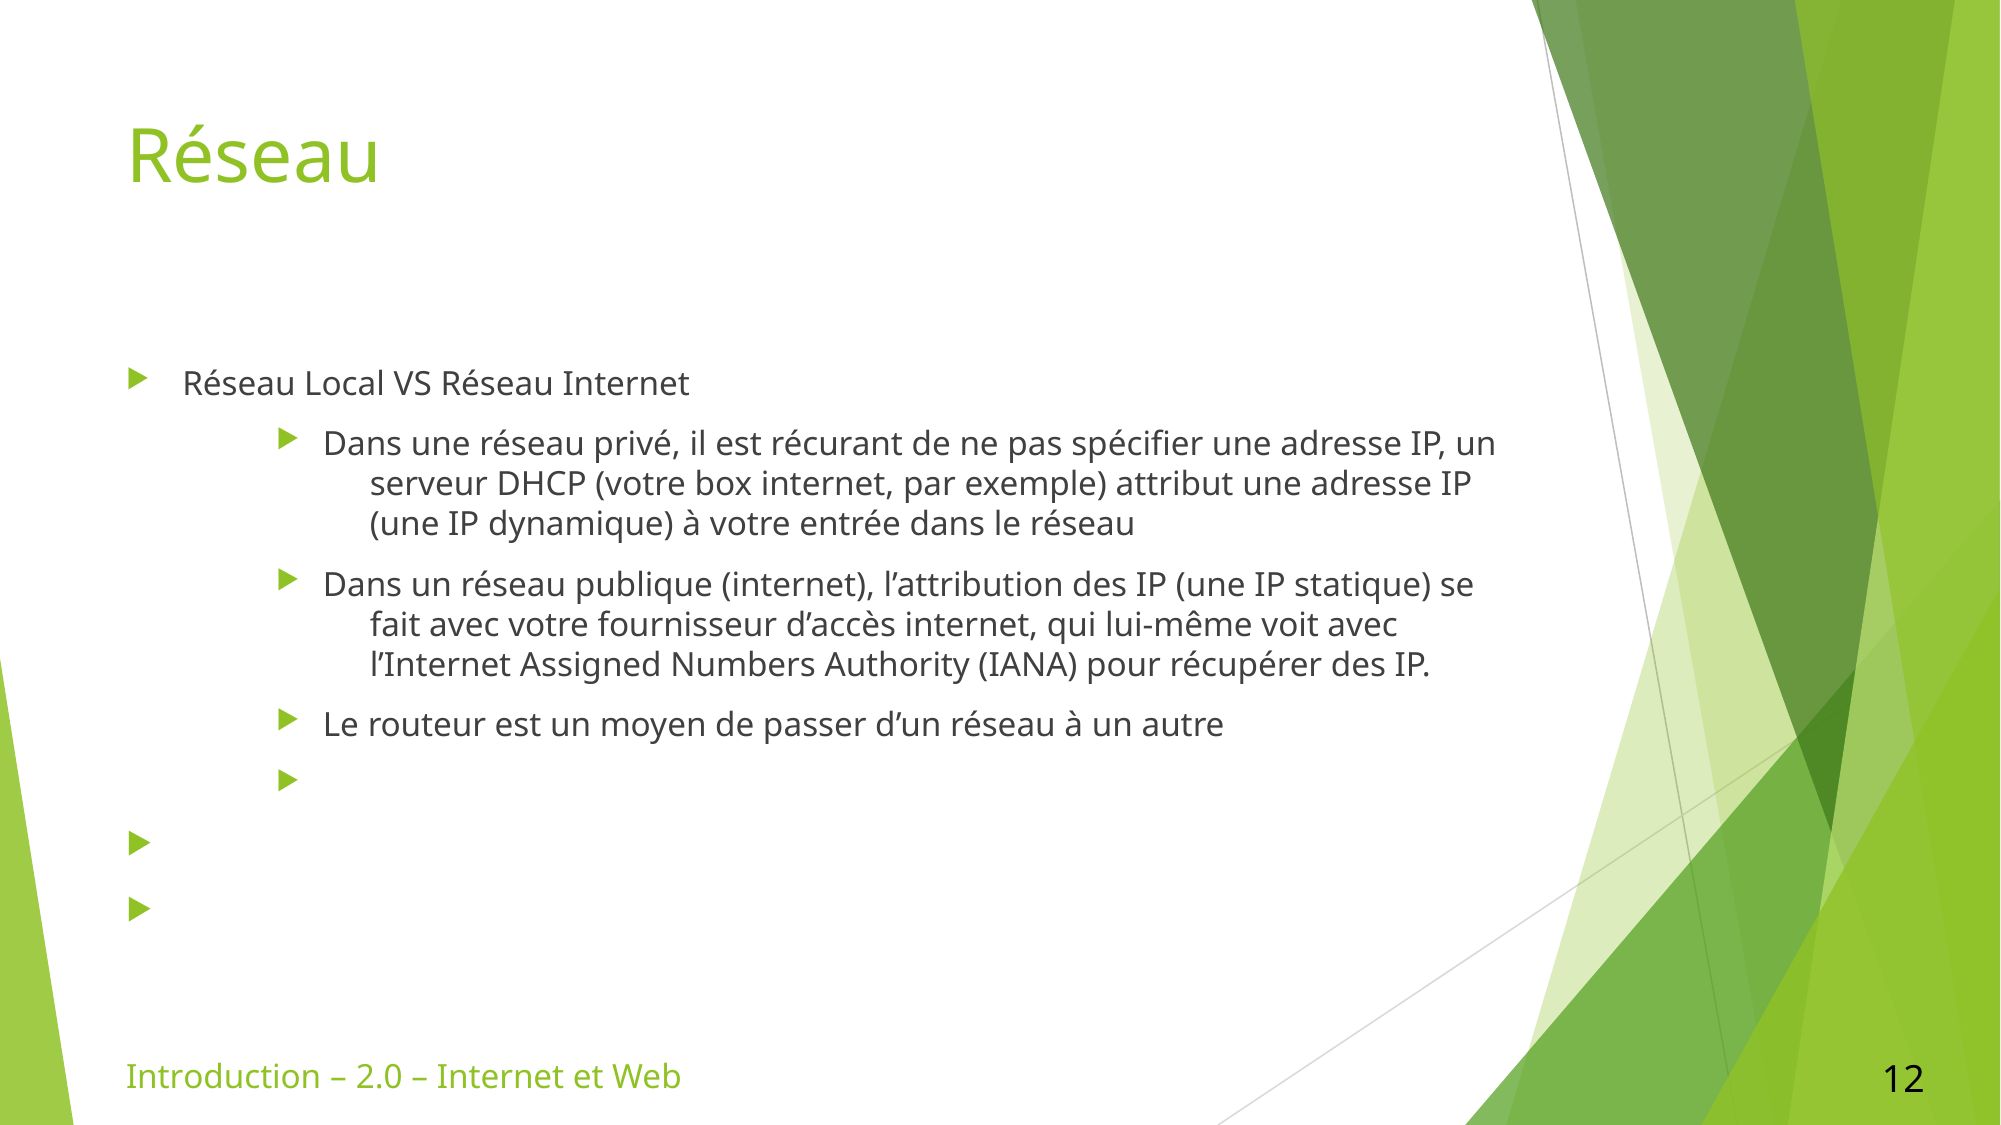

# Réseau
Réseau Local VS Réseau Internet
Dans une réseau privé, il est récurant de ne pas spécifier une adresse IP, un serveur DHCP (votre box internet, par exemple) attribut une adresse IP (une IP dynamique) à votre entrée dans le réseau
Dans un réseau publique (internet), l’attribution des IP (une IP statique) se fait avec votre fournisseur d’accès internet, qui lui-même voit avec l’Internet Assigned Numbers Authority (IANA) pour récupérer des IP.
Le routeur est un moyen de passer d’un réseau à un autre
Introduction – 2.0 – Internet et Web